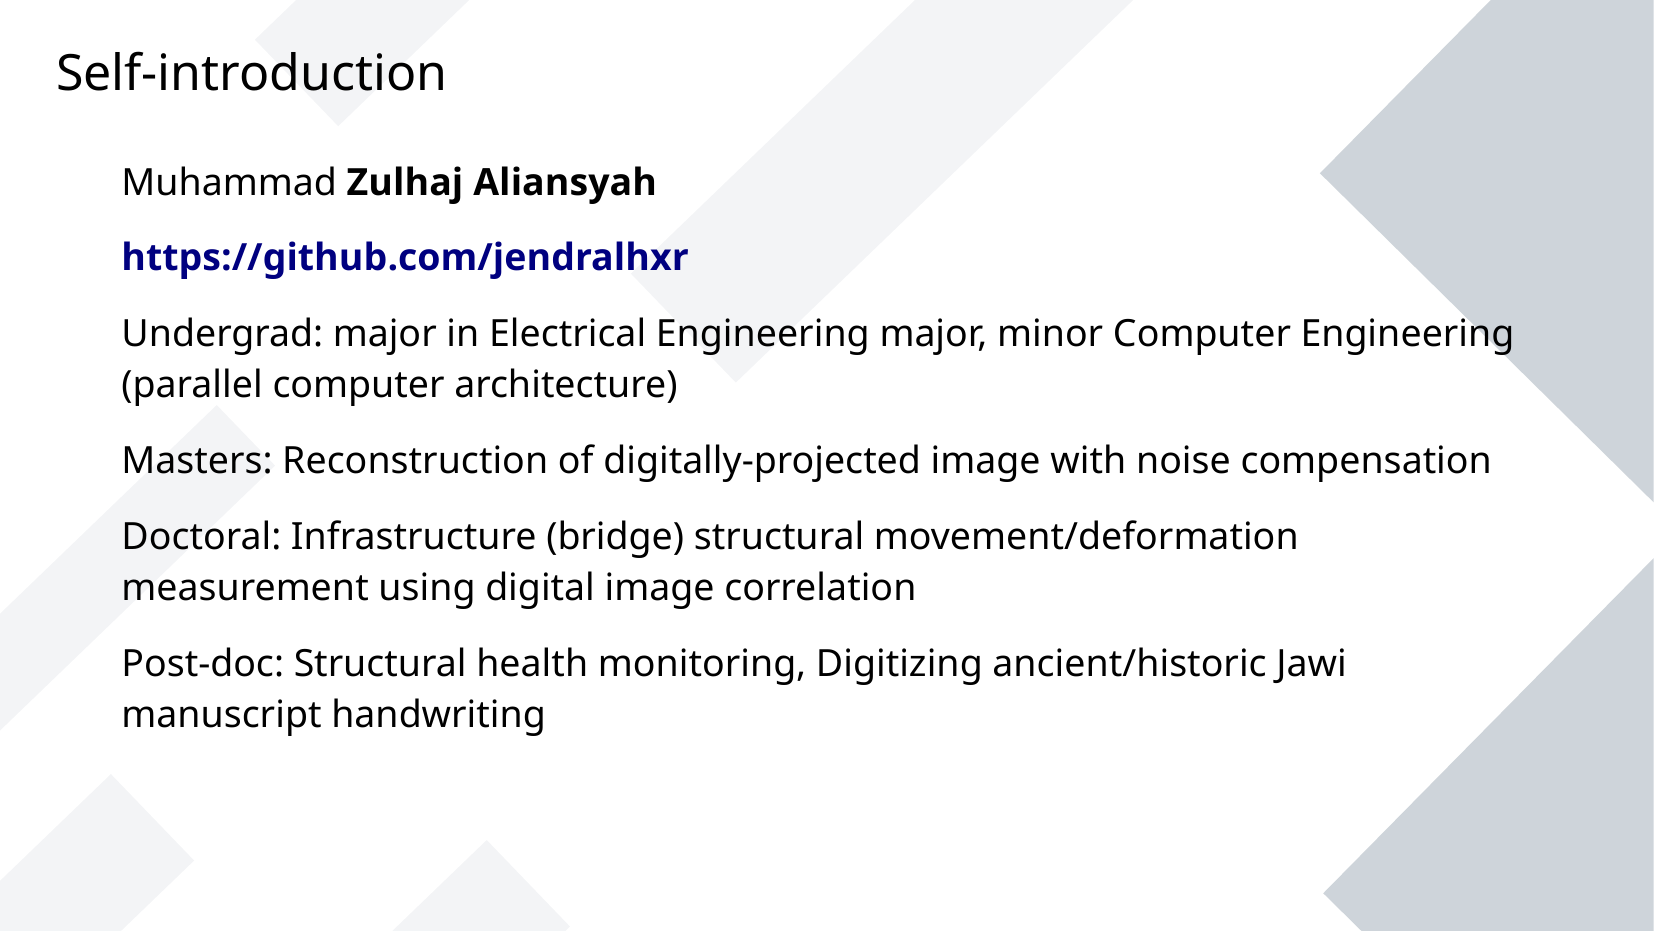

Self-introduction
Muhammad Zulhaj Aliansyah
https://github.com/jendralhxr
Undergrad: major in Electrical Engineering major, minor Computer Engineering (parallel computer architecture)
Masters: Reconstruction of digitally-projected image with noise compensation
Doctoral: Infrastructure (bridge) structural movement/deformation measurement using digital image correlation
Post-doc: Structural health monitoring, Digitizing ancient/historic Jawi manuscript handwriting